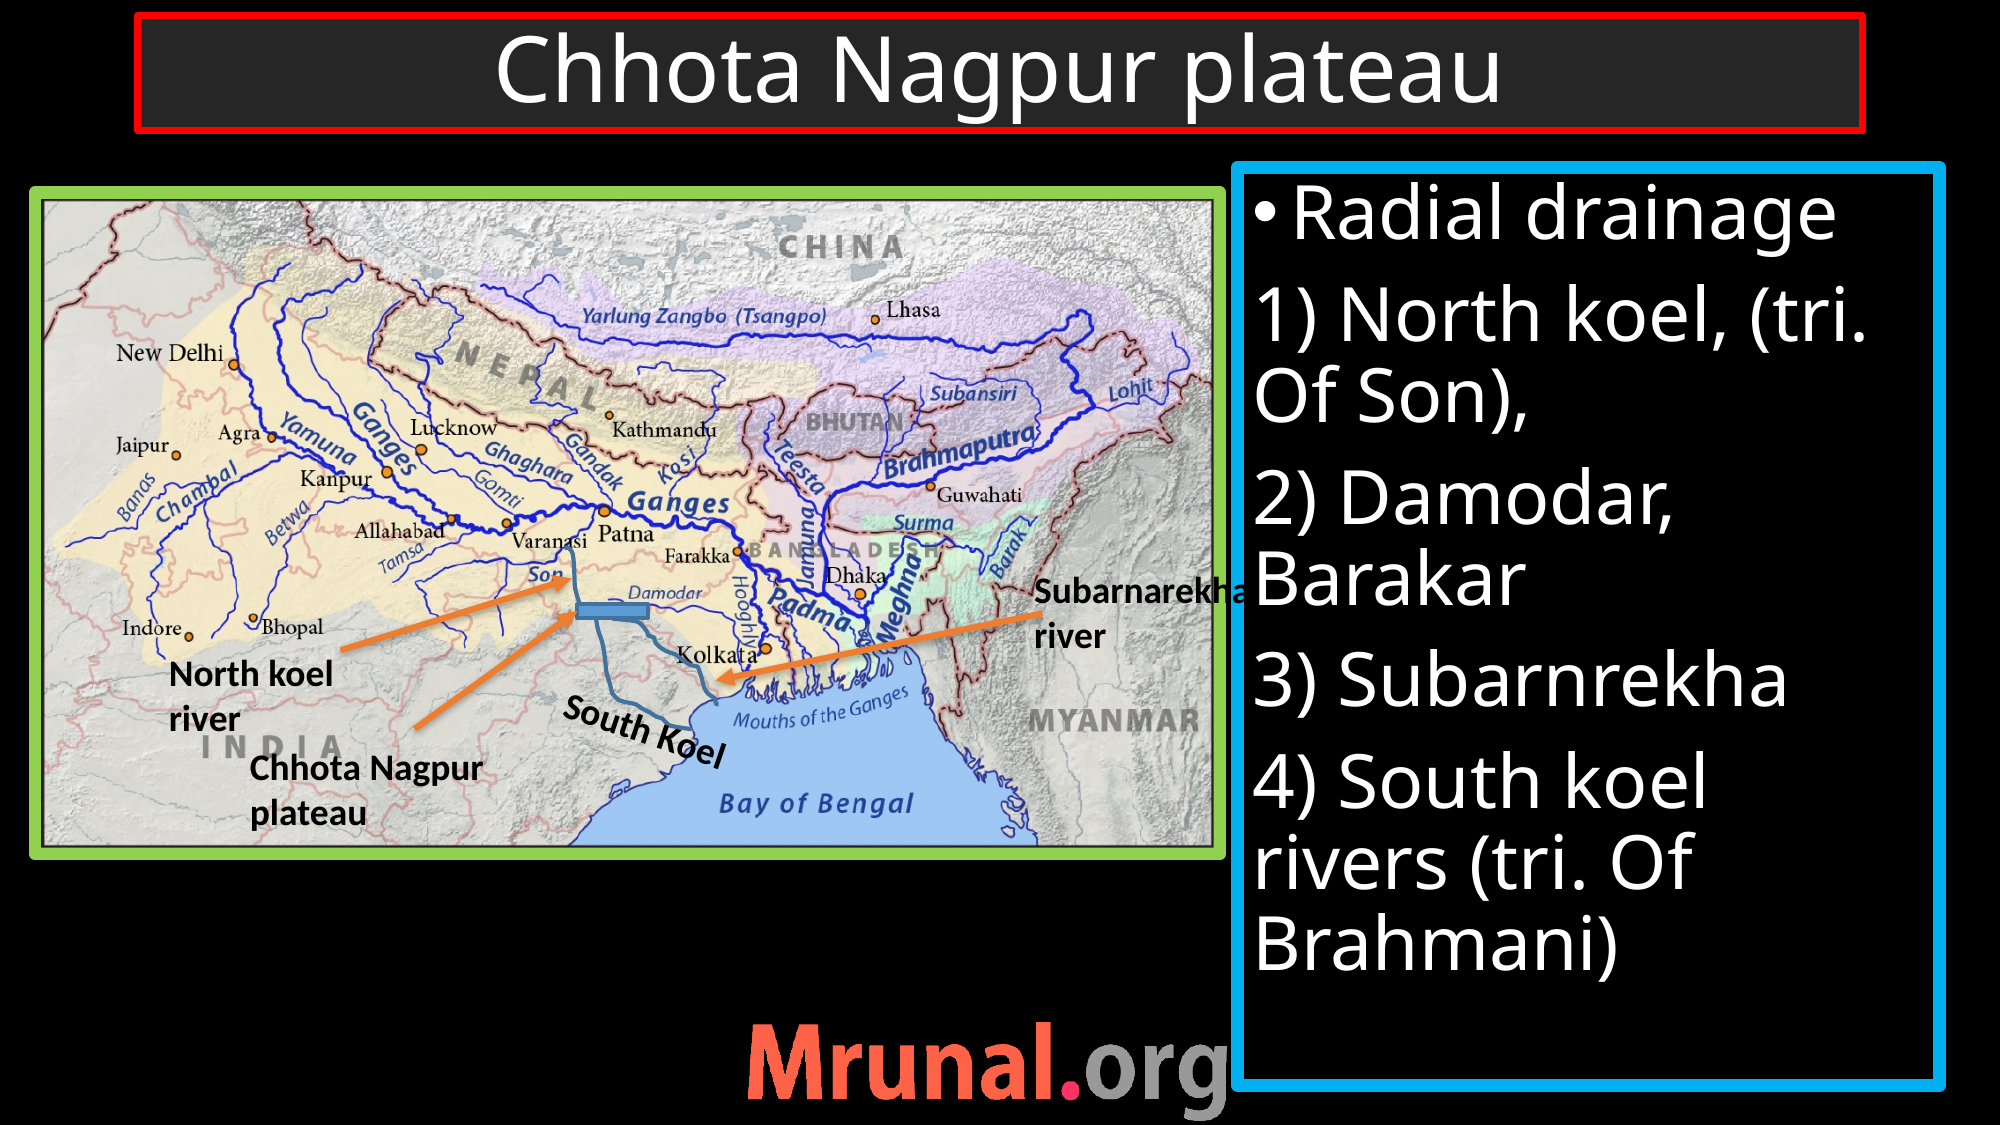

Chhota Nagpur plateau
# Radial drainage
1) North koel, (tri. Of Son),
2) Damodar, Barakar
3) Subarnrekha
4) South koel rivers (tri. Of Brahmani)
Subarnarekha river
North koel river
South Koel
Chhota Nagpur plateau